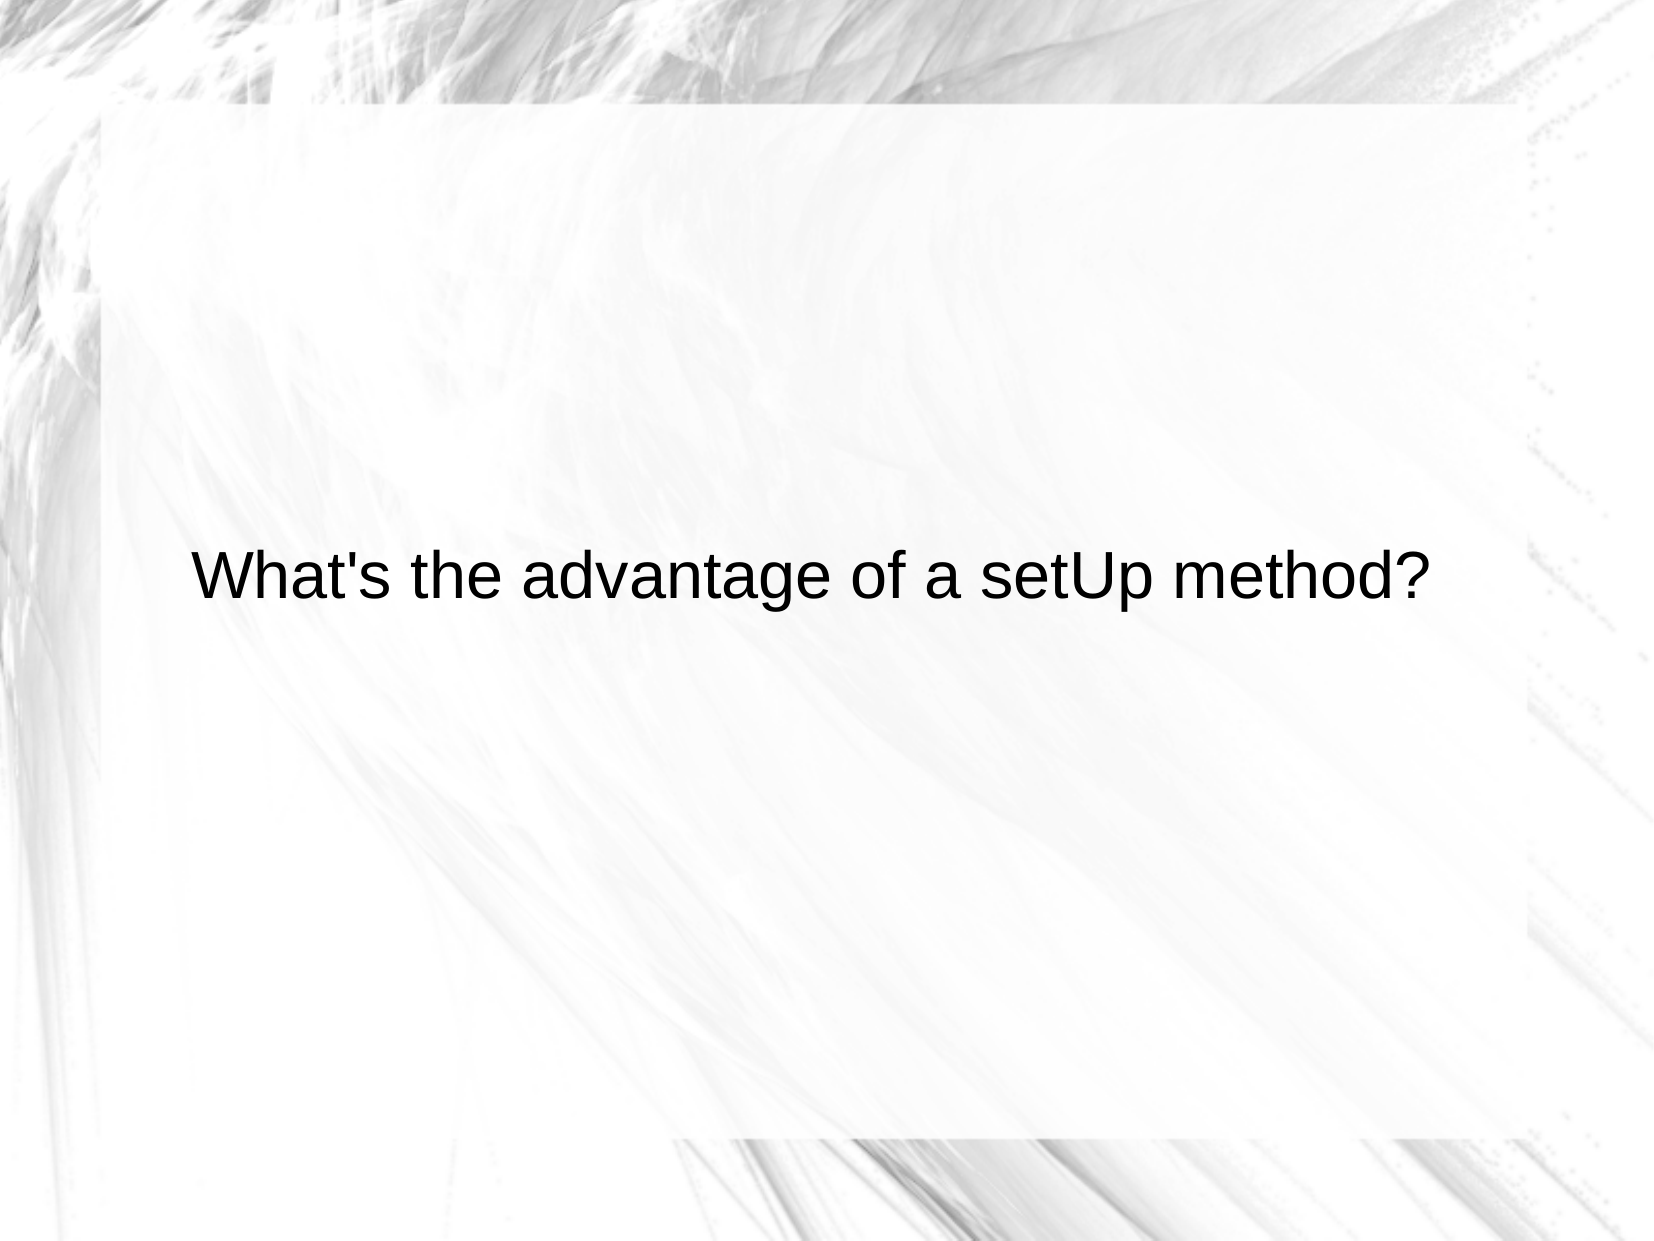

# What's the advantage of a setUp method?